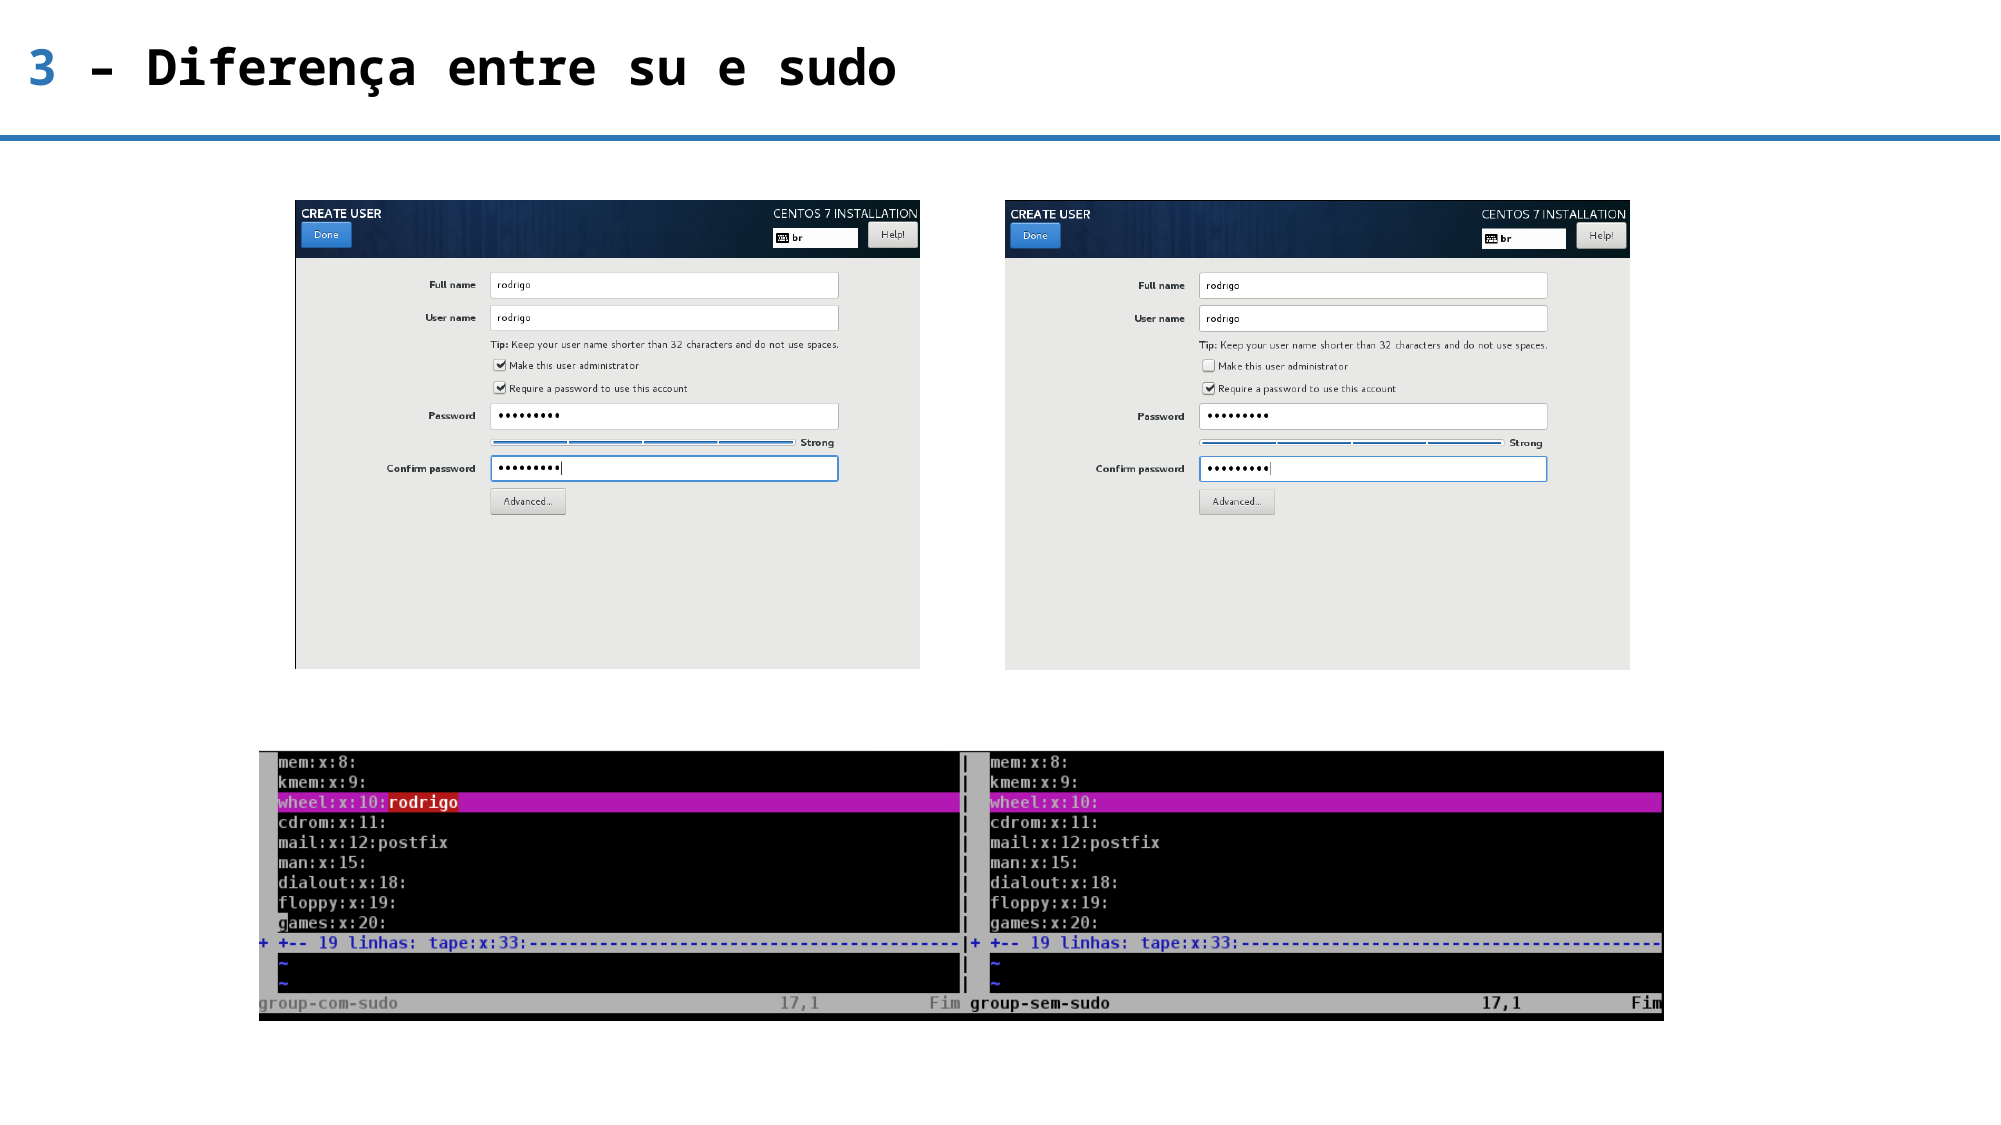

3 – Diferença entre su e sudo